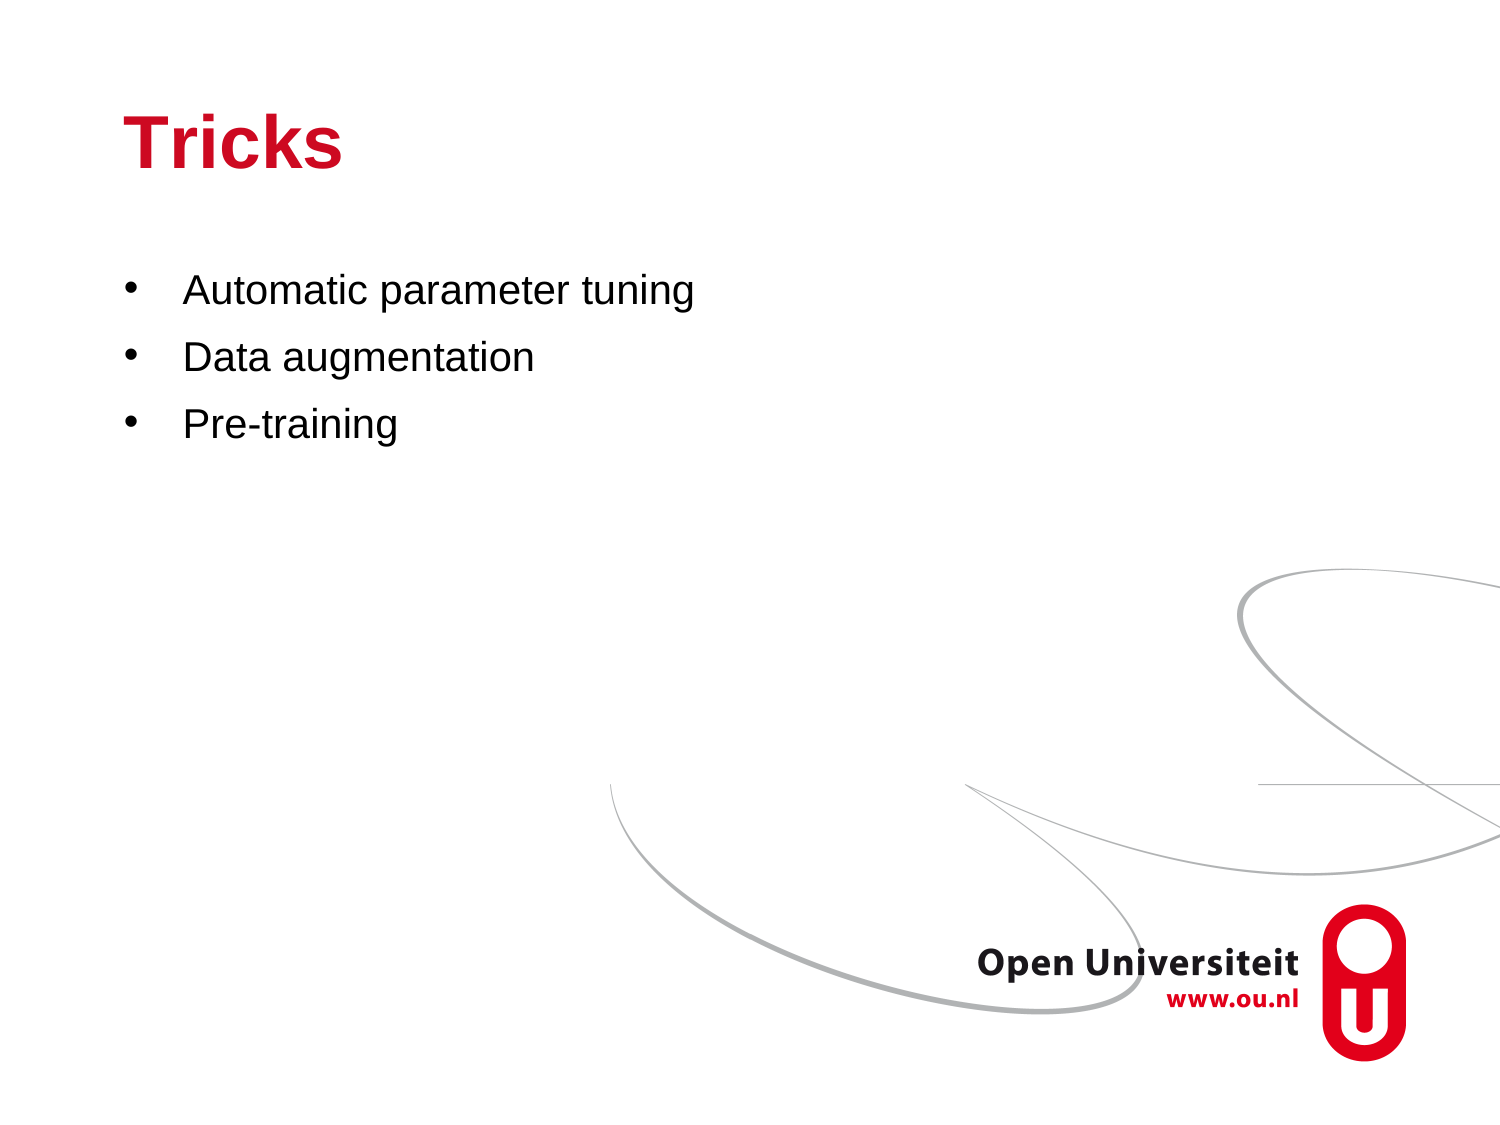

# Tricks
Automatic parameter tuning
Data augmentation
Pre-training